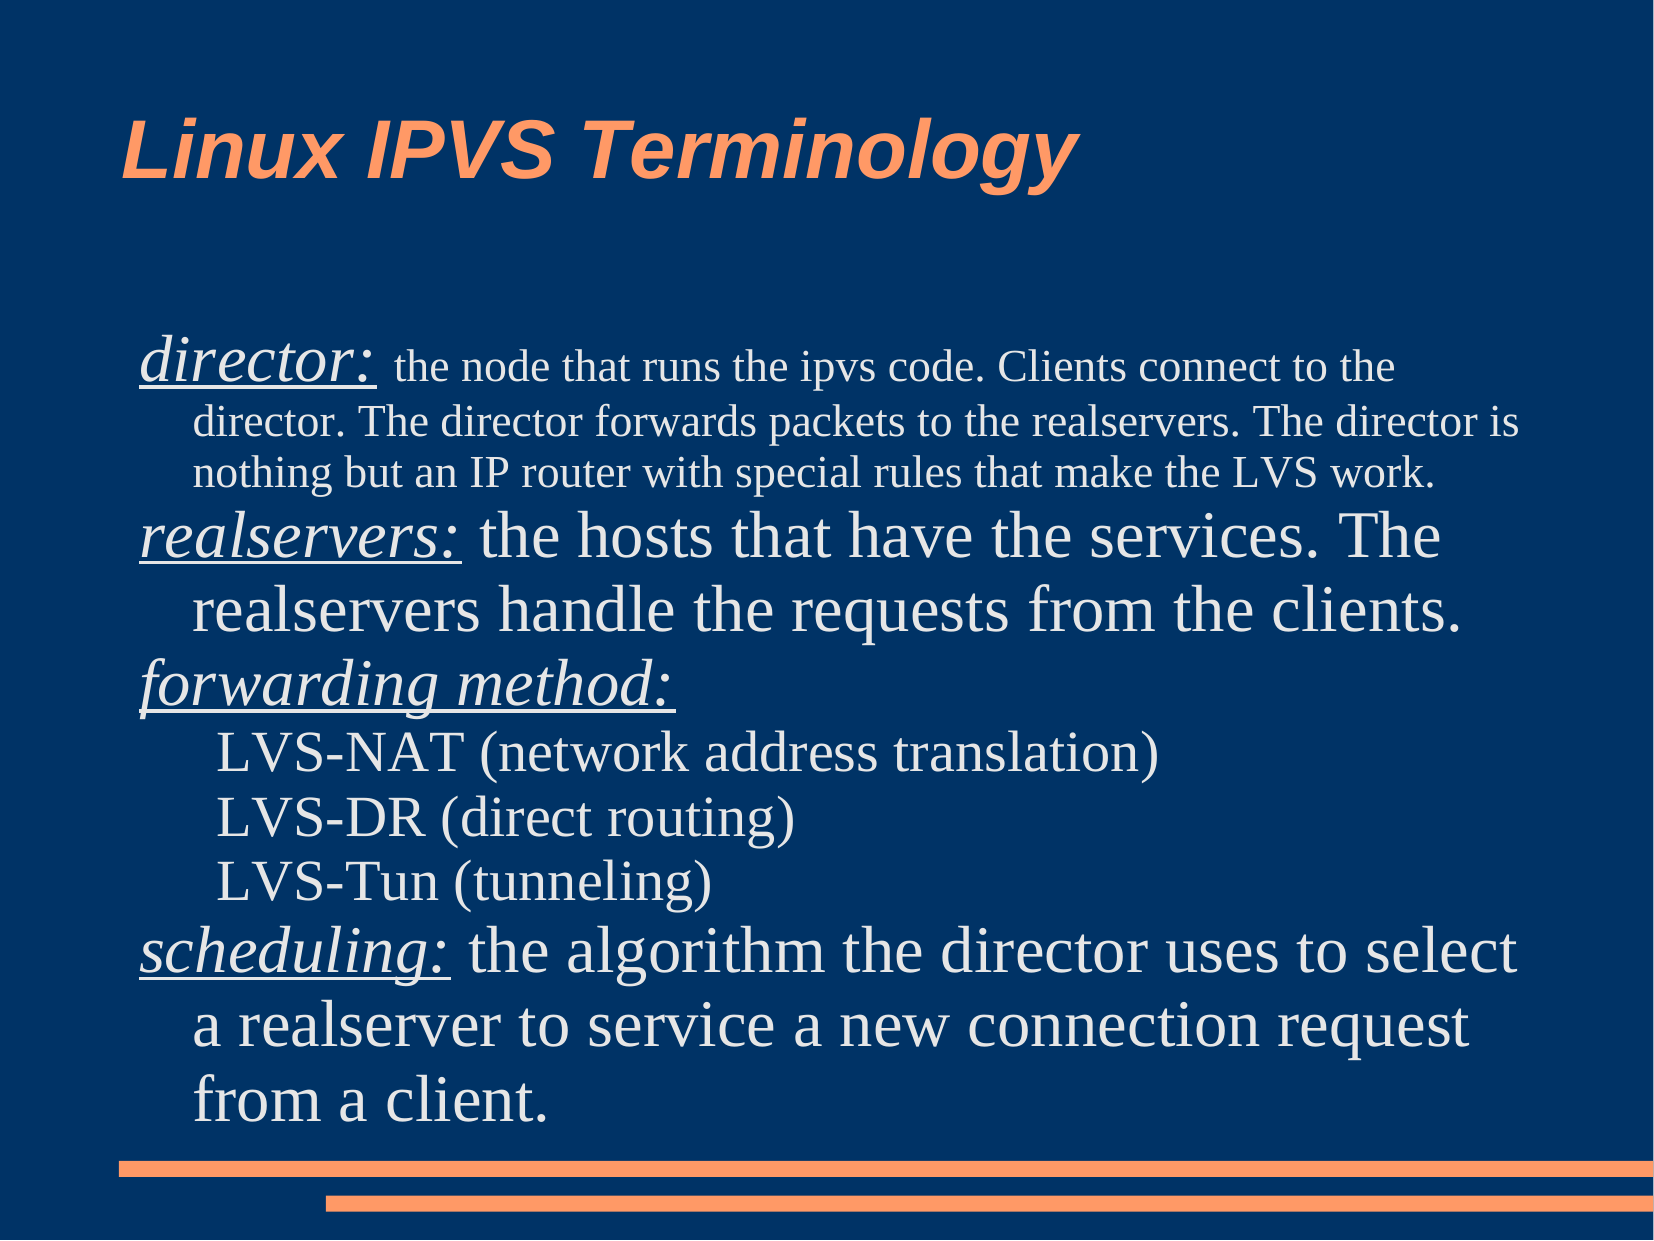

# Linux IPVS Terminology
director: the node that runs the ipvs code. Clients connect to the director. The director forwards packets to the realservers. The director is nothing but an IP router with special rules that make the LVS work.
realservers: the hosts that have the services. The realservers handle the requests from the clients.
forwarding method:
LVS-NAT (network address translation)
LVS-DR (direct routing)
LVS-Tun (tunneling)
scheduling: the algorithm the director uses to select a realserver to service a new connection request from a client.